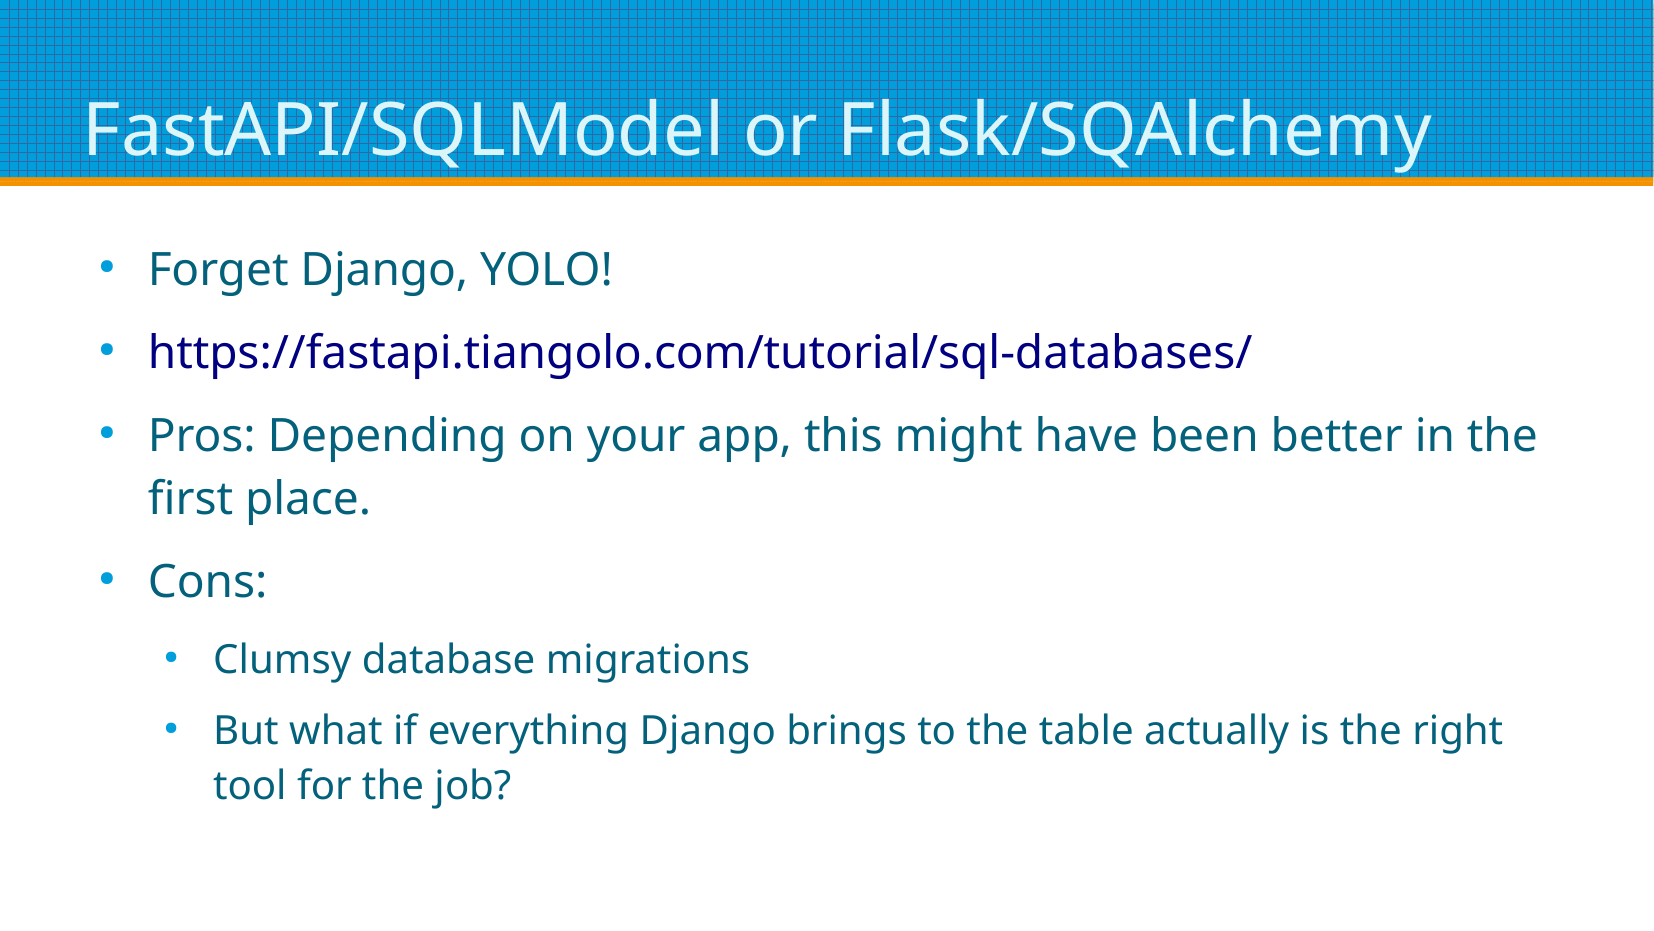

# FastAPI/SQLModel or Flask/SQAlchemy
Forget Django, YOLO!
https://fastapi.tiangolo.com/tutorial/sql-databases/
Pros: Depending on your app, this might have been better in the first place.
Cons:
Clumsy database migrations
But what if everything Django brings to the table actually is the right tool for the job?